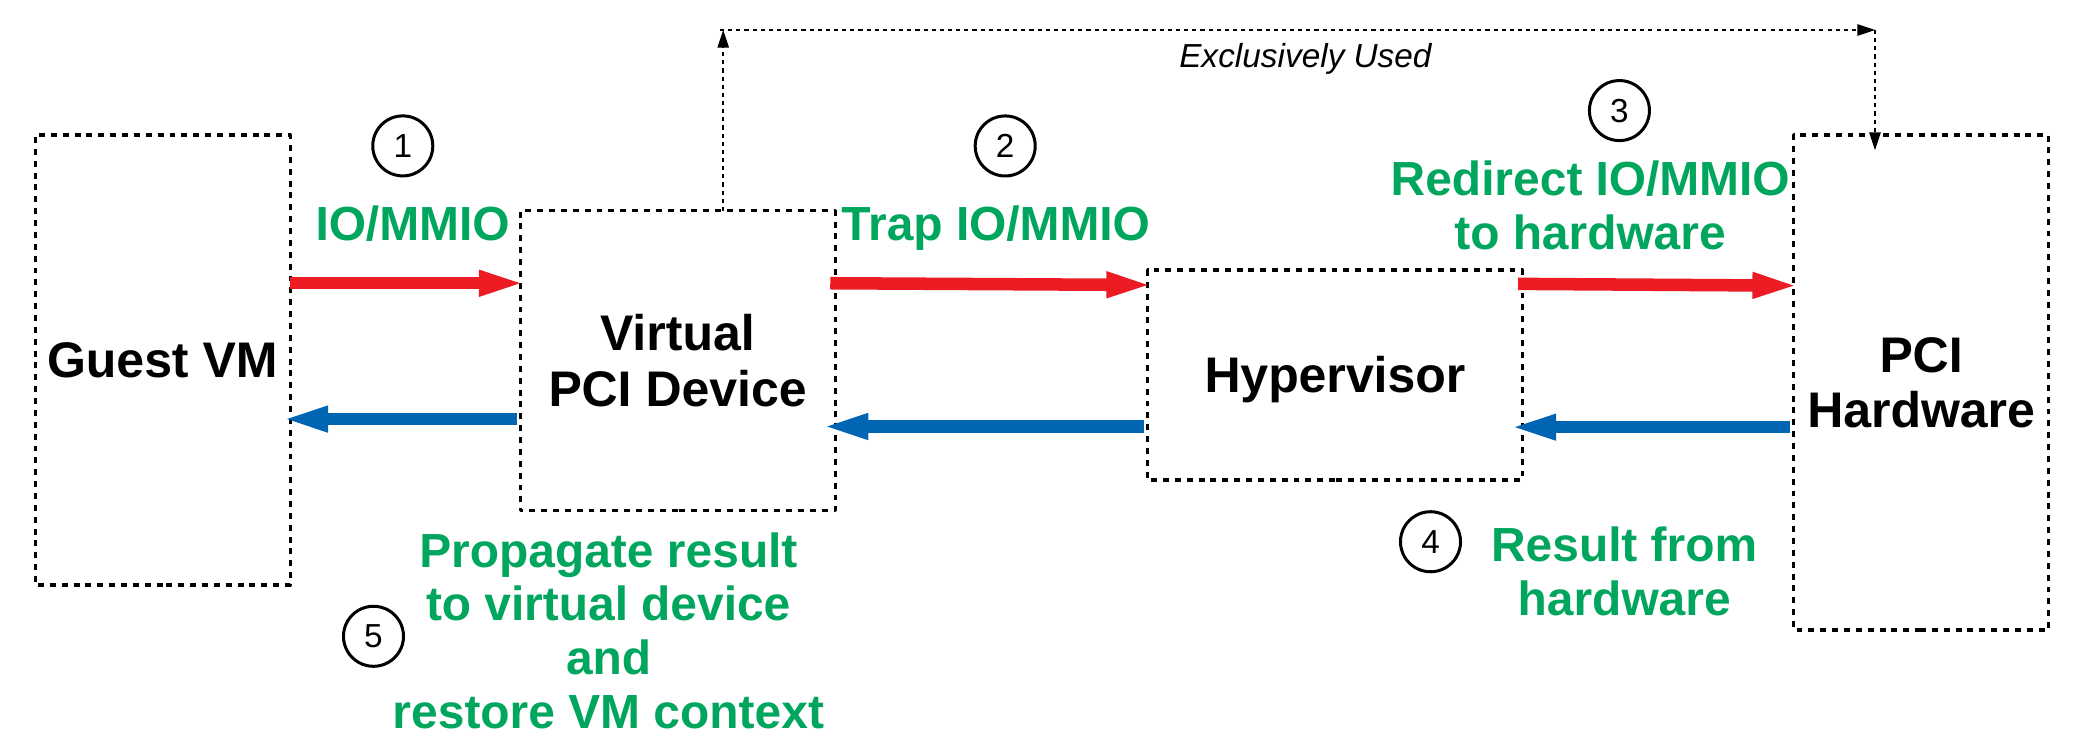

Exclusively Used
3
1
2
Guest VM
PCI
Hardware
Redirect IO/MMIO
to hardware
IO/MMIO
Trap IO/MMIO
Virtual
PCI Device
Hypervisor
Result from
hardware
4
Propagate result
to virtual device
and
restore VM context
5